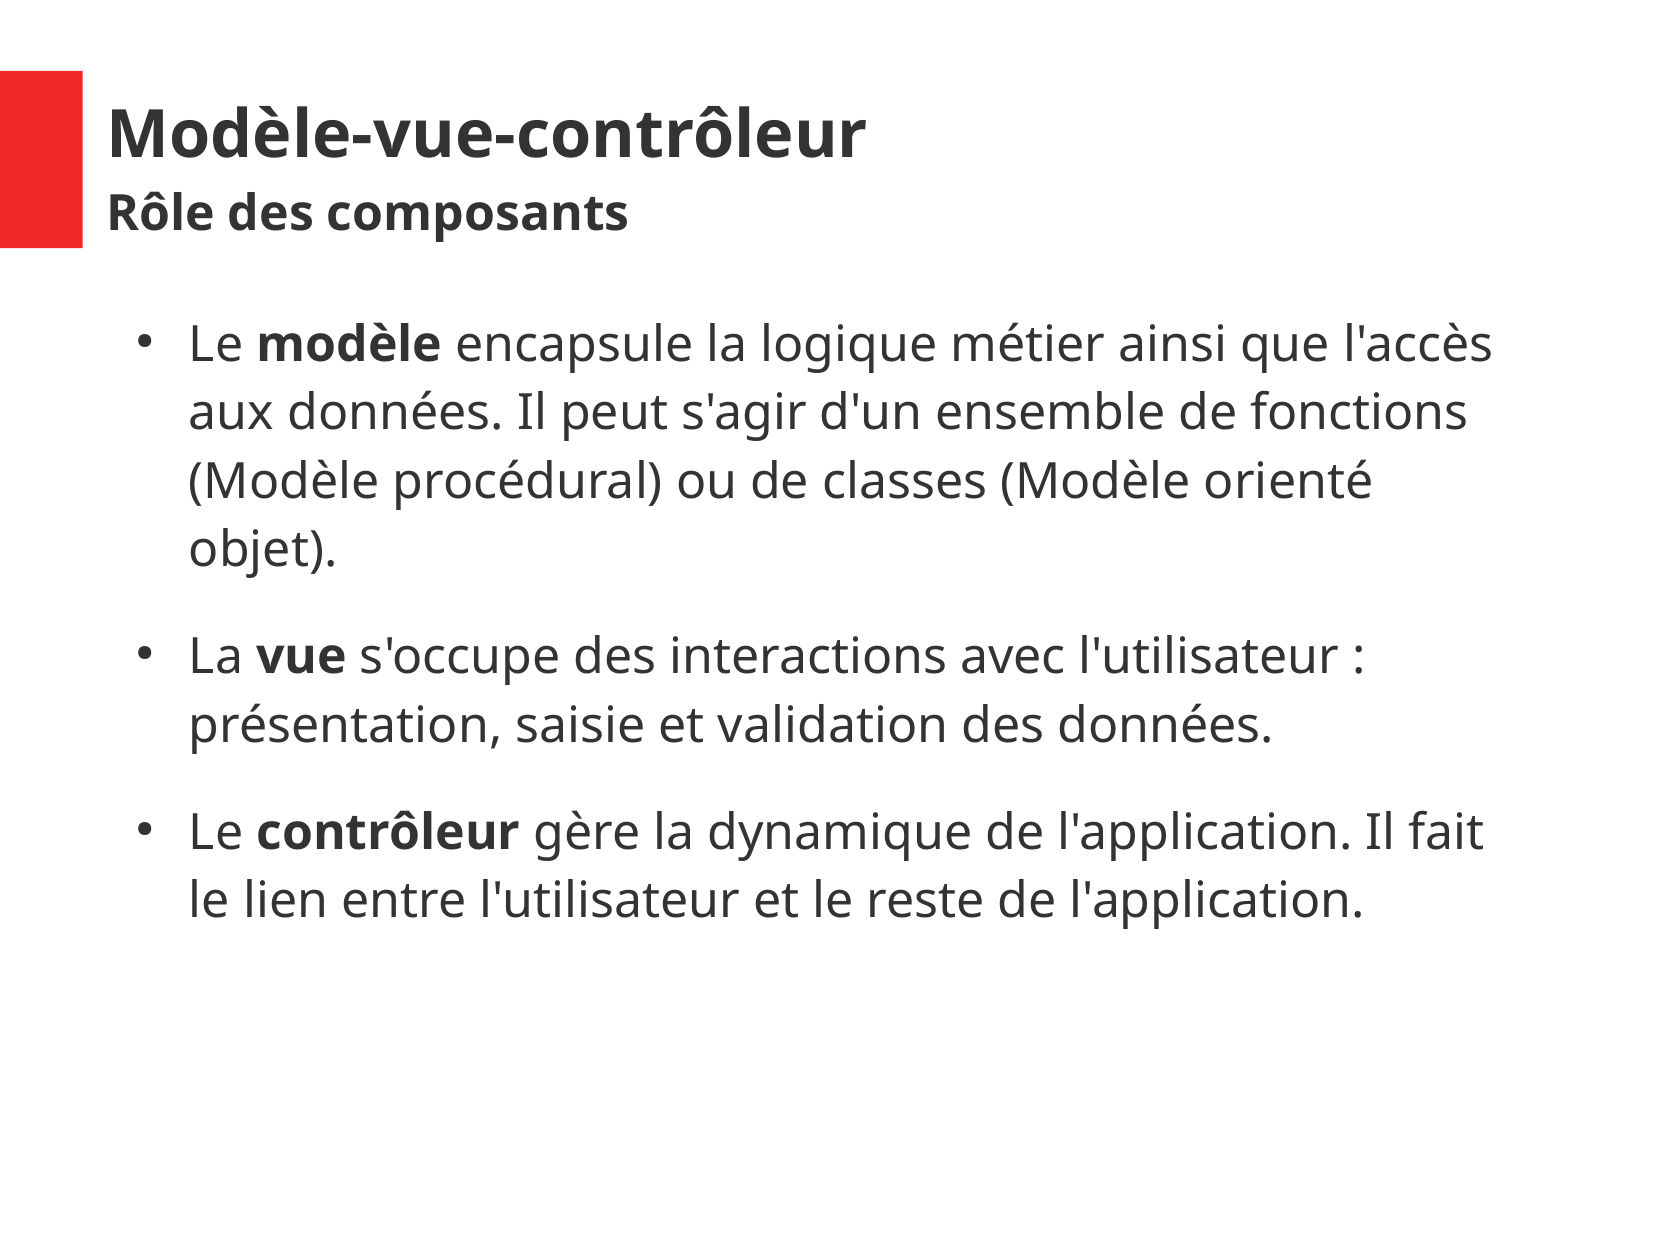

# Modèle-vue-contrôleur Rôle des composants
Le modèle encapsule la logique métier ainsi que l'accès aux données. Il peut s'agir d'un ensemble de fonctions (Modèle procédural) ou de classes (Modèle orienté objet).
La vue s'occupe des interactions avec l'utilisateur : présentation, saisie et validation des données.
Le contrôleur gère la dynamique de l'application. Il fait le lien entre l'utilisateur et le reste de l'application.